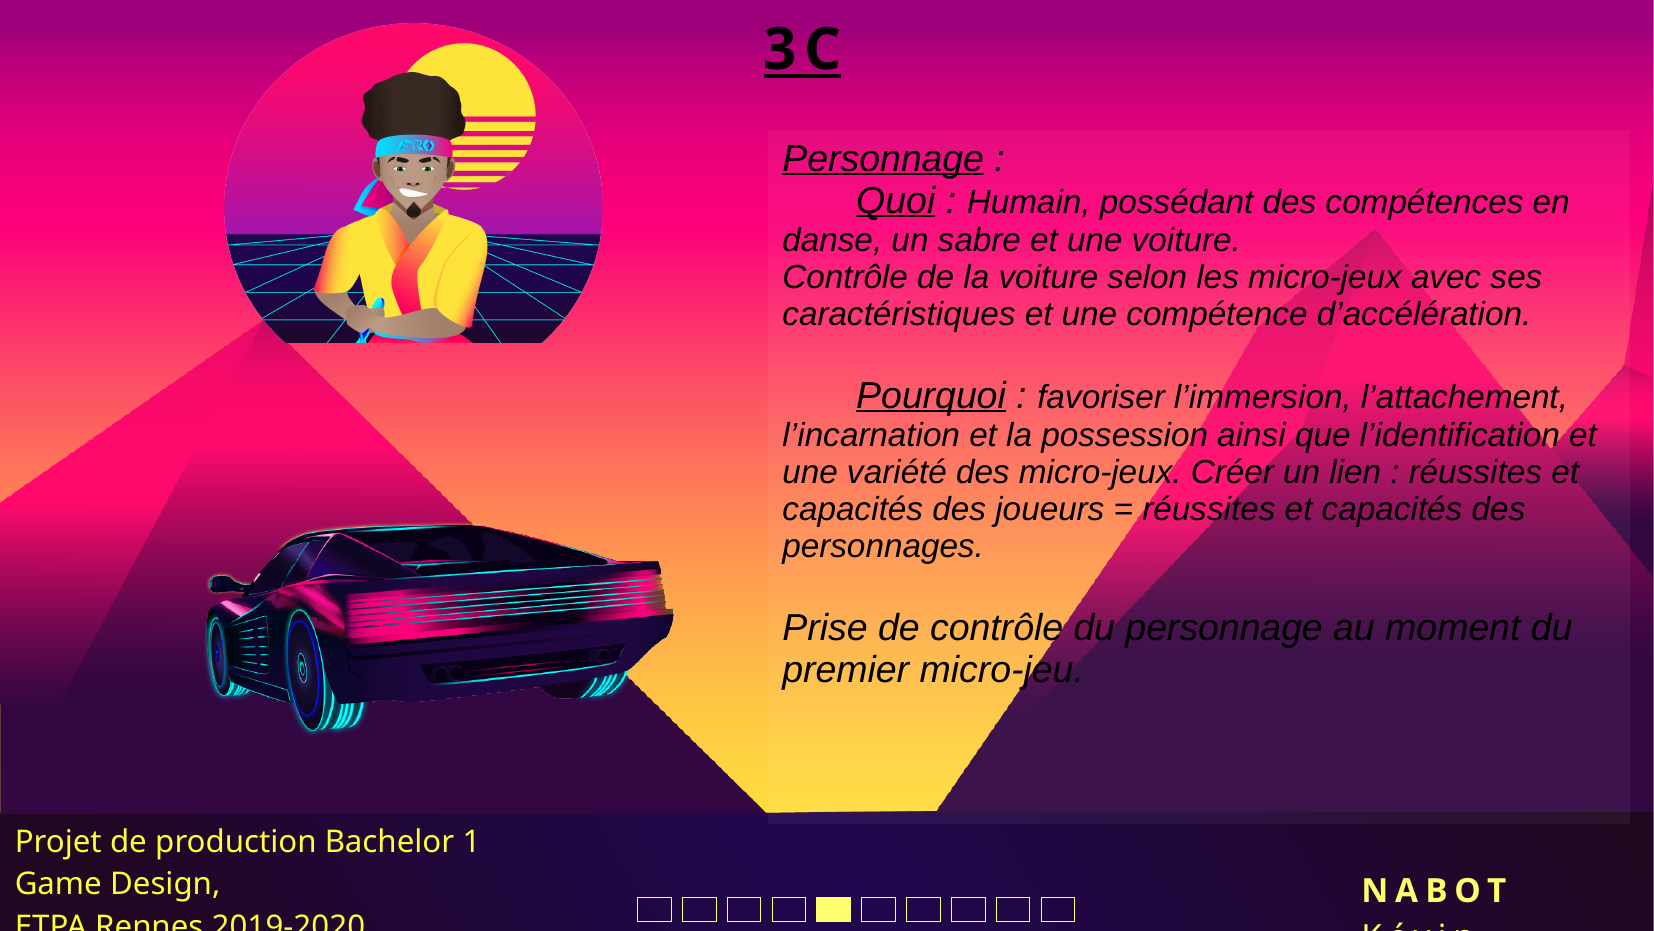

3C
Personnage :
	Quoi : Humain, possédant des compétences en danse, un sabre et une voiture.
Contrôle de la voiture selon les micro-jeux avec ses caractéristiques et une compétence d’accélération.
	Pourquoi : favoriser l’immersion, l’attachement, l’incarnation et la possession ainsi que l’identification et une variété des micro-jeux. Créer un lien : réussites et capacités des joueurs = réussites et capacités des personnages.
Prise de contrôle du personnage au moment du premier micro-jeu.
Projet de production Bachelor 1 Game Design,
ETPA Rennes 2019-2020
NABOT Kévin